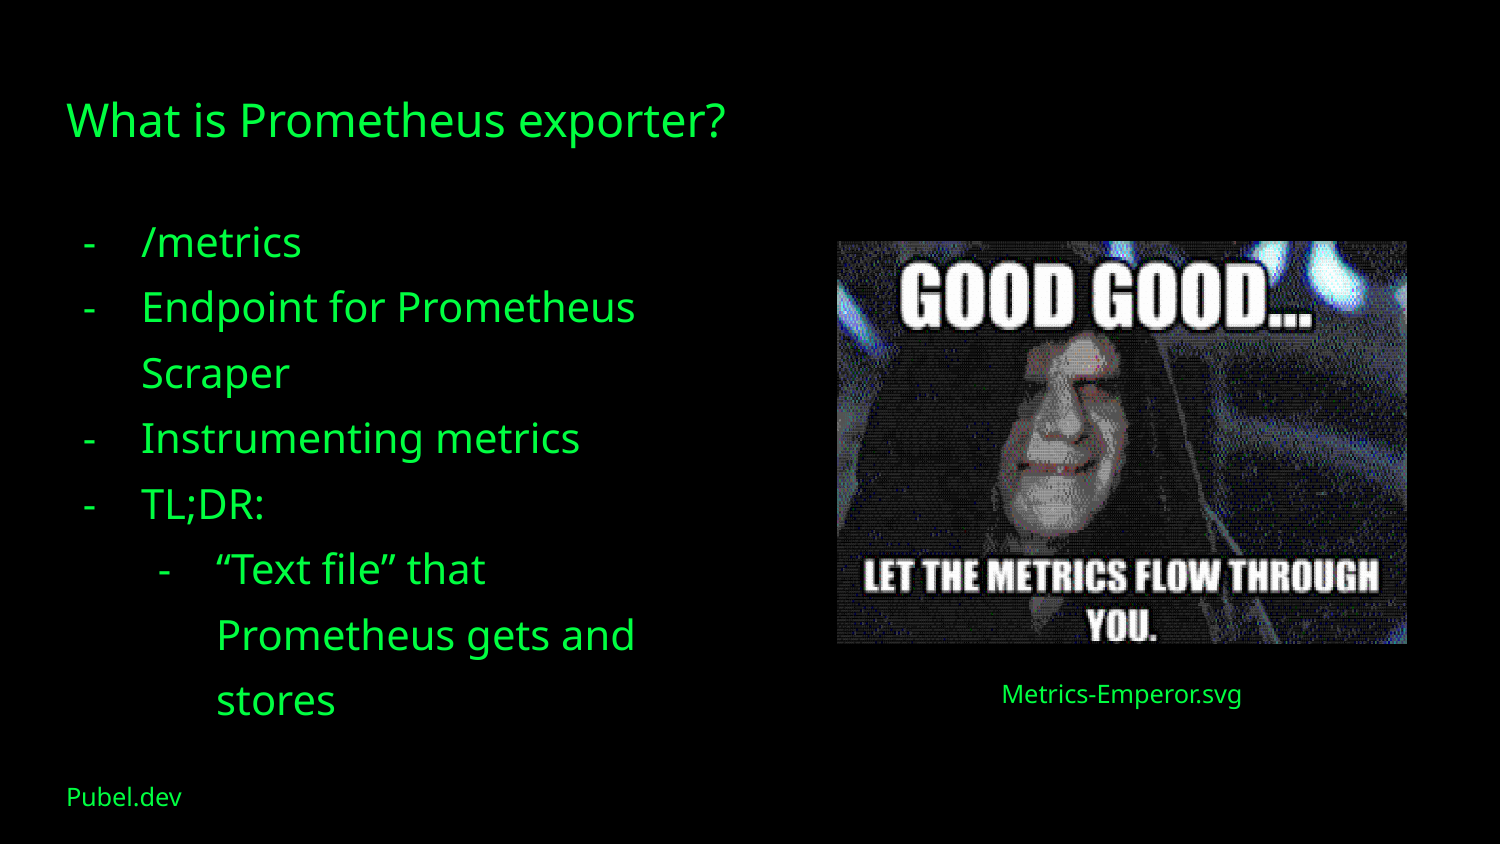

What is Prometheus exporter?
# /metrics
Endpoint for Prometheus Scraper
Instrumenting metrics
TL;DR:
“Text file” that Prometheus gets and stores
Metrics-Emperor.svg
Pubel.dev